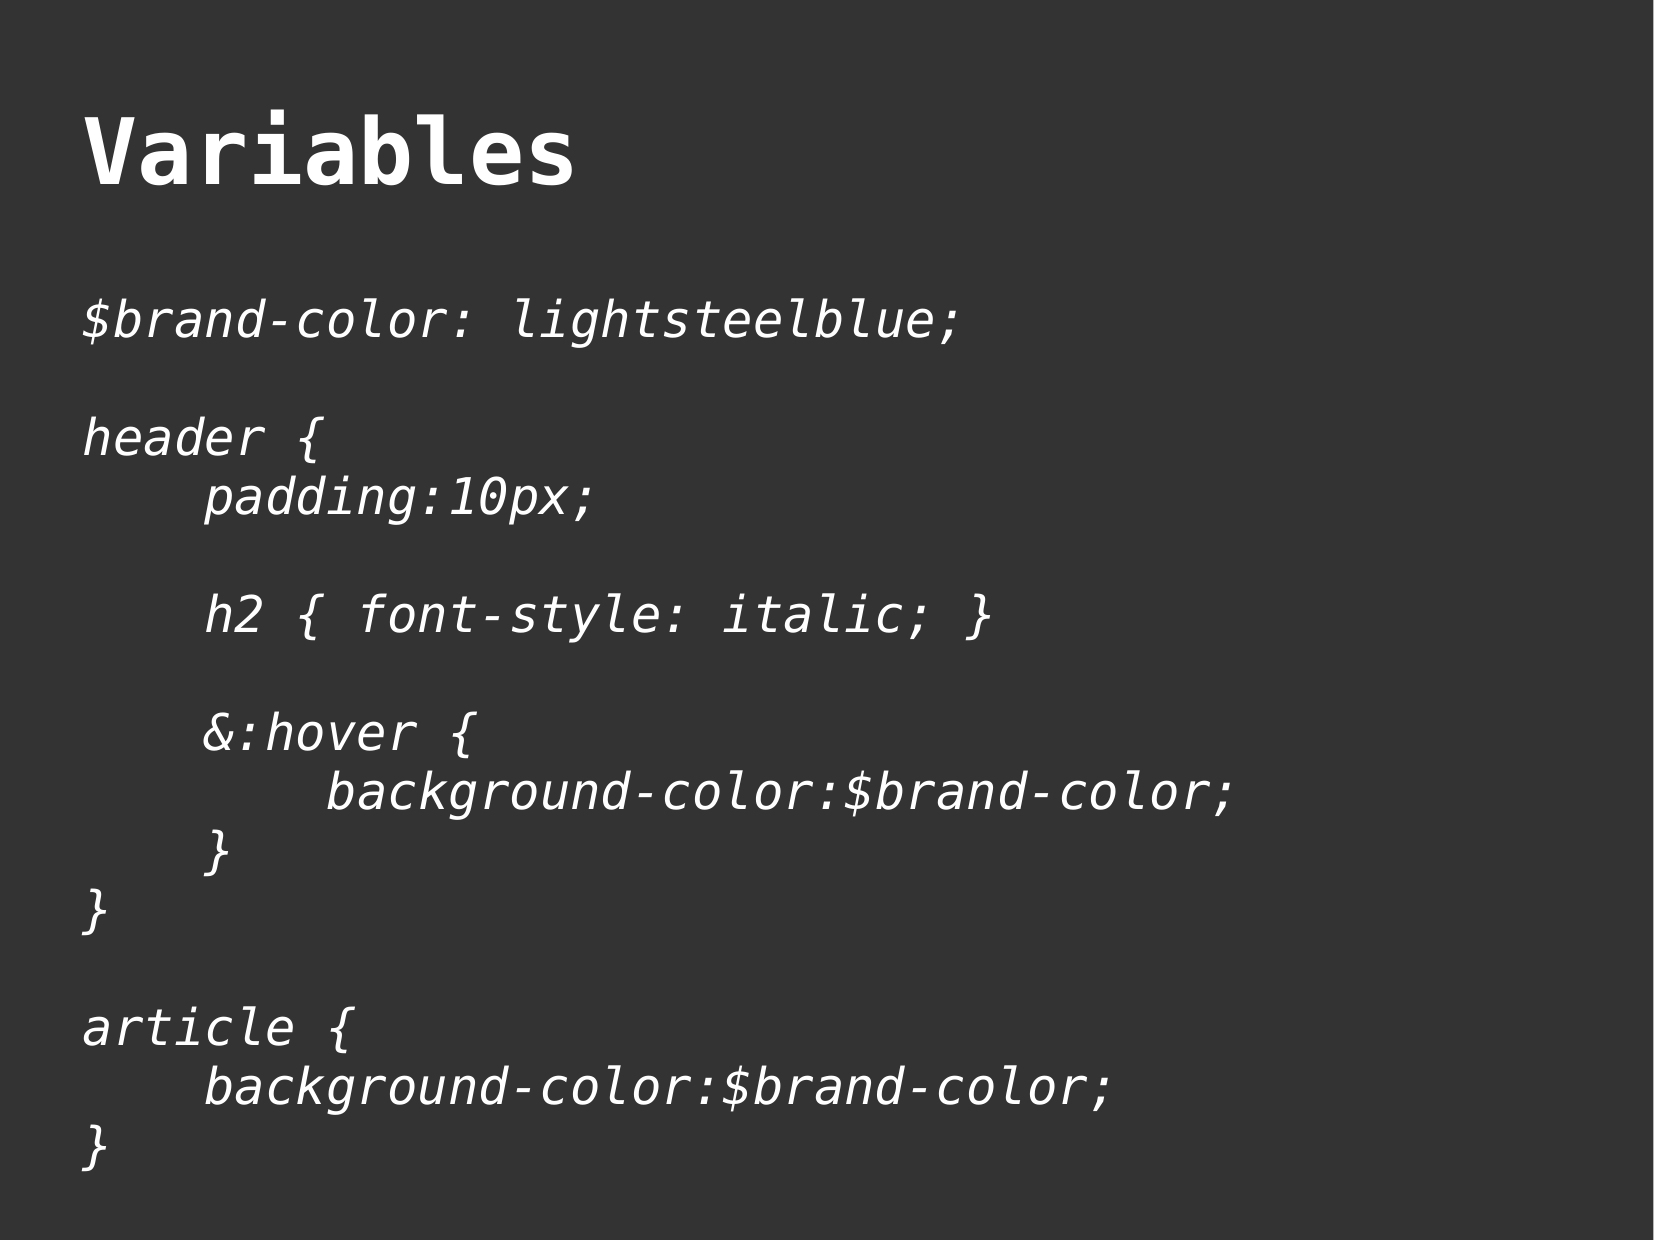

# Variables
$brand-color: lightsteelblue;
header {
 padding:10px;
 h2 { font-style: italic; }
 &:hover {
 background-color:$brand-color;
 }
}
article {
 background-color:$brand-color;
}